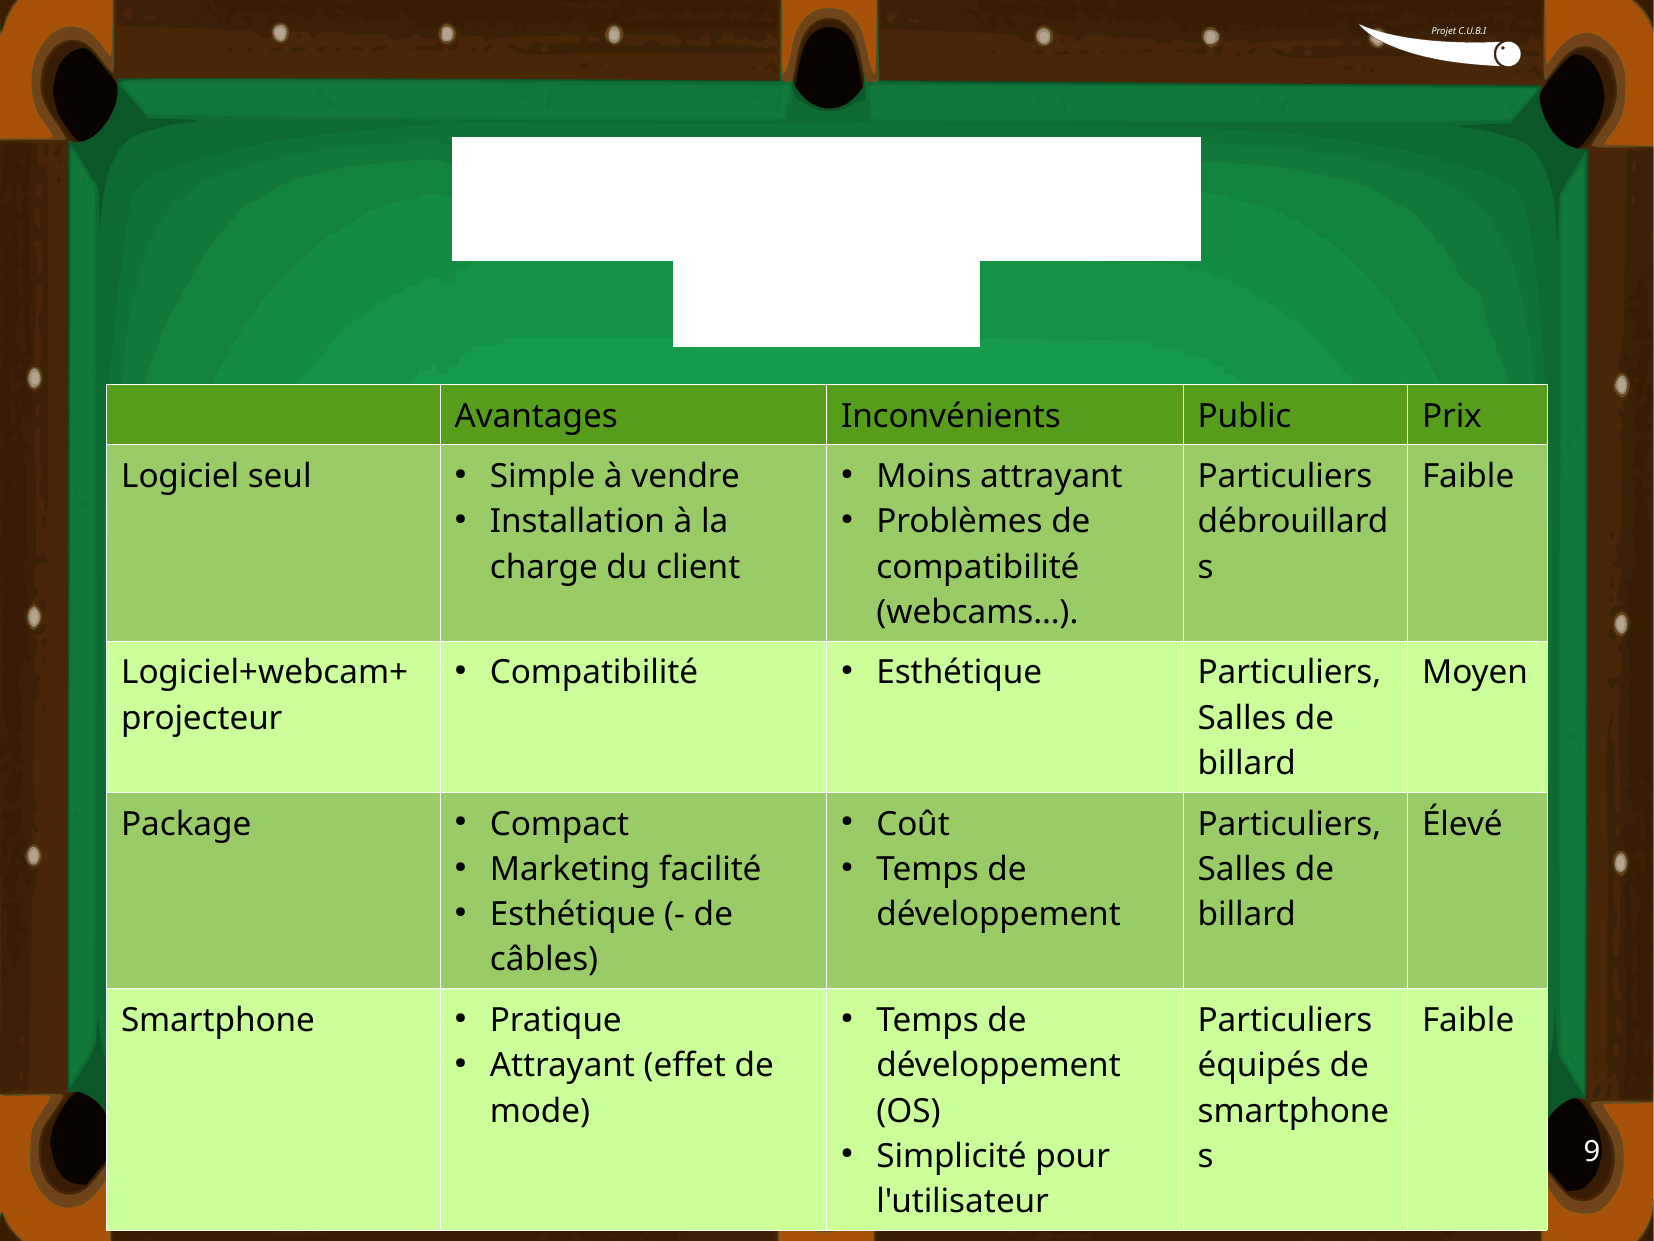

# Gestion du projet Public visé
| | Avantages | Inconvénients | Public | Prix |
| --- | --- | --- | --- | --- |
| Logiciel seul | Simple à vendre Installation à la charge du client | Moins attrayant Problèmes de compatibilité (webcams…). | Particuliers débrouillards | Faible |
| Logiciel+webcam+projecteur | Compatibilité | Esthétique | Particuliers, Salles de billard | Moyen |
| Package | Compact Marketing facilité Esthétique (- de câbles) | Coût Temps de développement | Particuliers, Salles de billard | Élevé |
| Smartphone | Pratique Attrayant (effet de mode) | Temps de développement (OS) Simplicité pour l'utilisateur | Particuliers équipés de smartphones | Faible |
9